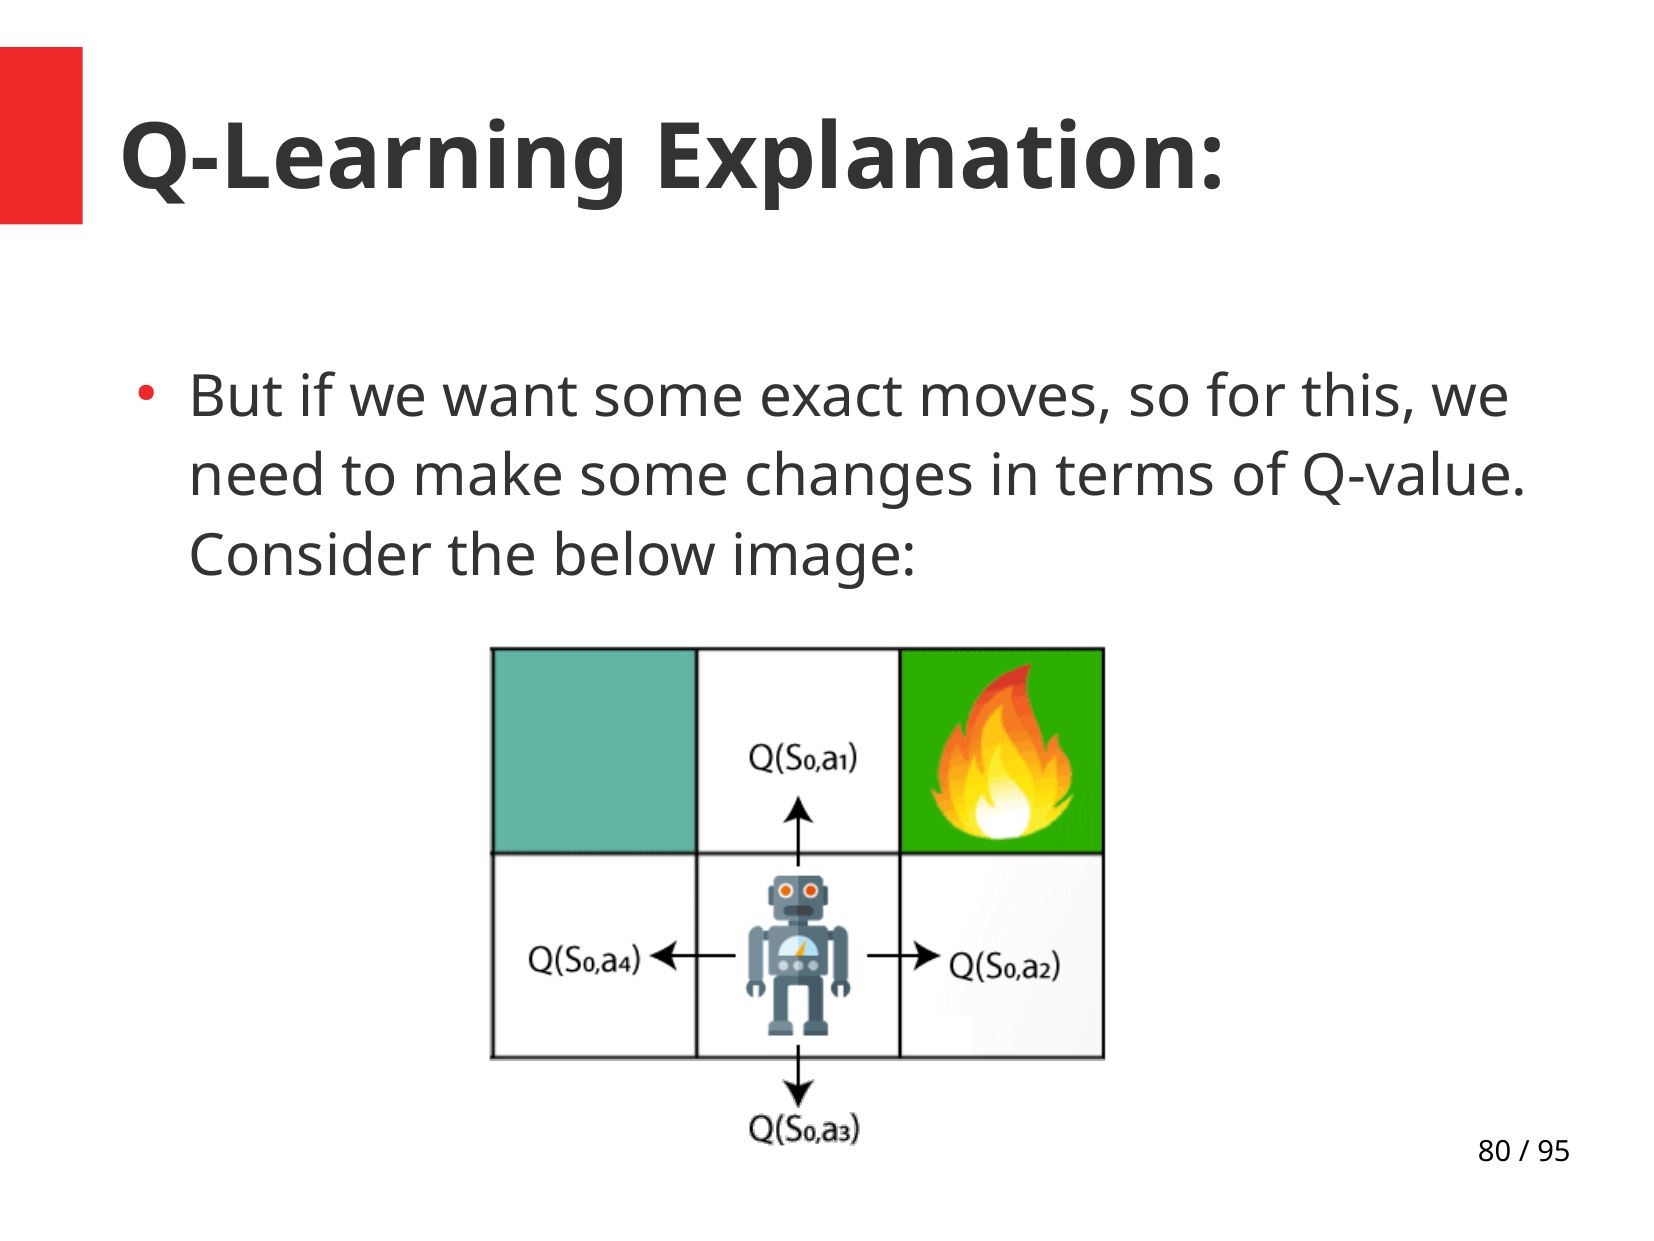

# Q-Learning Explanation:
But if we want some exact moves, so for this, we need to make some changes in terms of Q-value. Consider the below image:
80